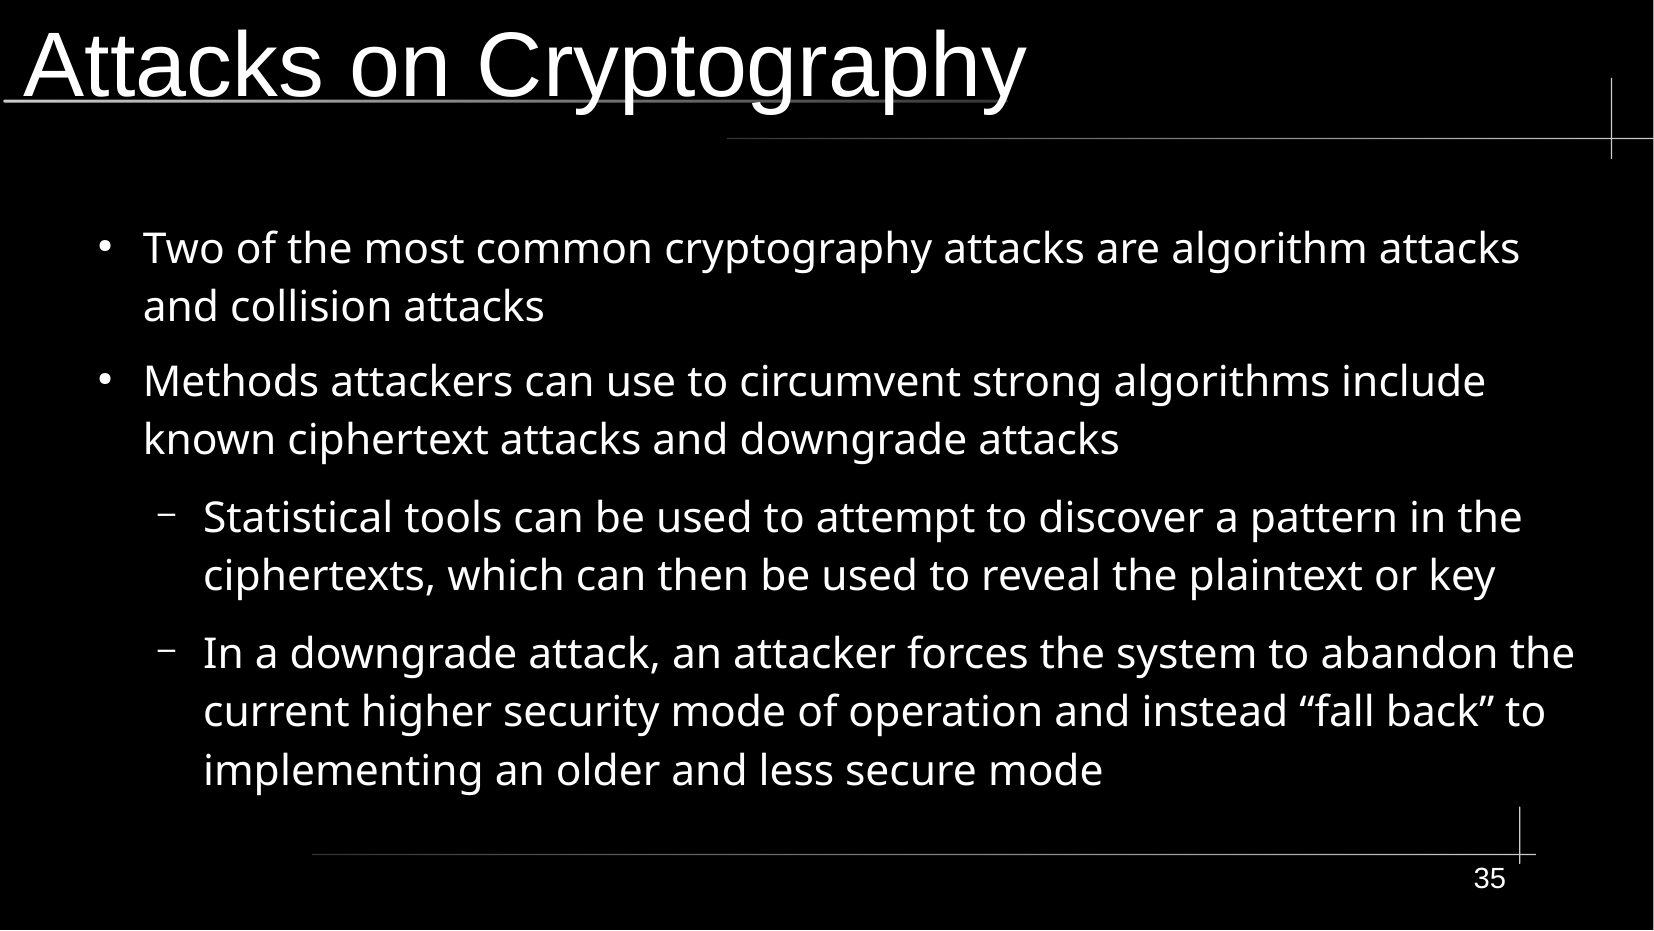

# Attacks on Cryptography
Two of the most common cryptography attacks are algorithm attacks and collision attacks
Methods attackers can use to circumvent strong algorithms include known ciphertext attacks and downgrade attacks
Statistical tools can be used to attempt to discover a pattern in the ciphertexts, which can then be used to reveal the plaintext or key
In a downgrade attack, an attacker forces the system to abandon the current higher security mode of operation and instead “fall back” to implementing an older and less secure mode
35